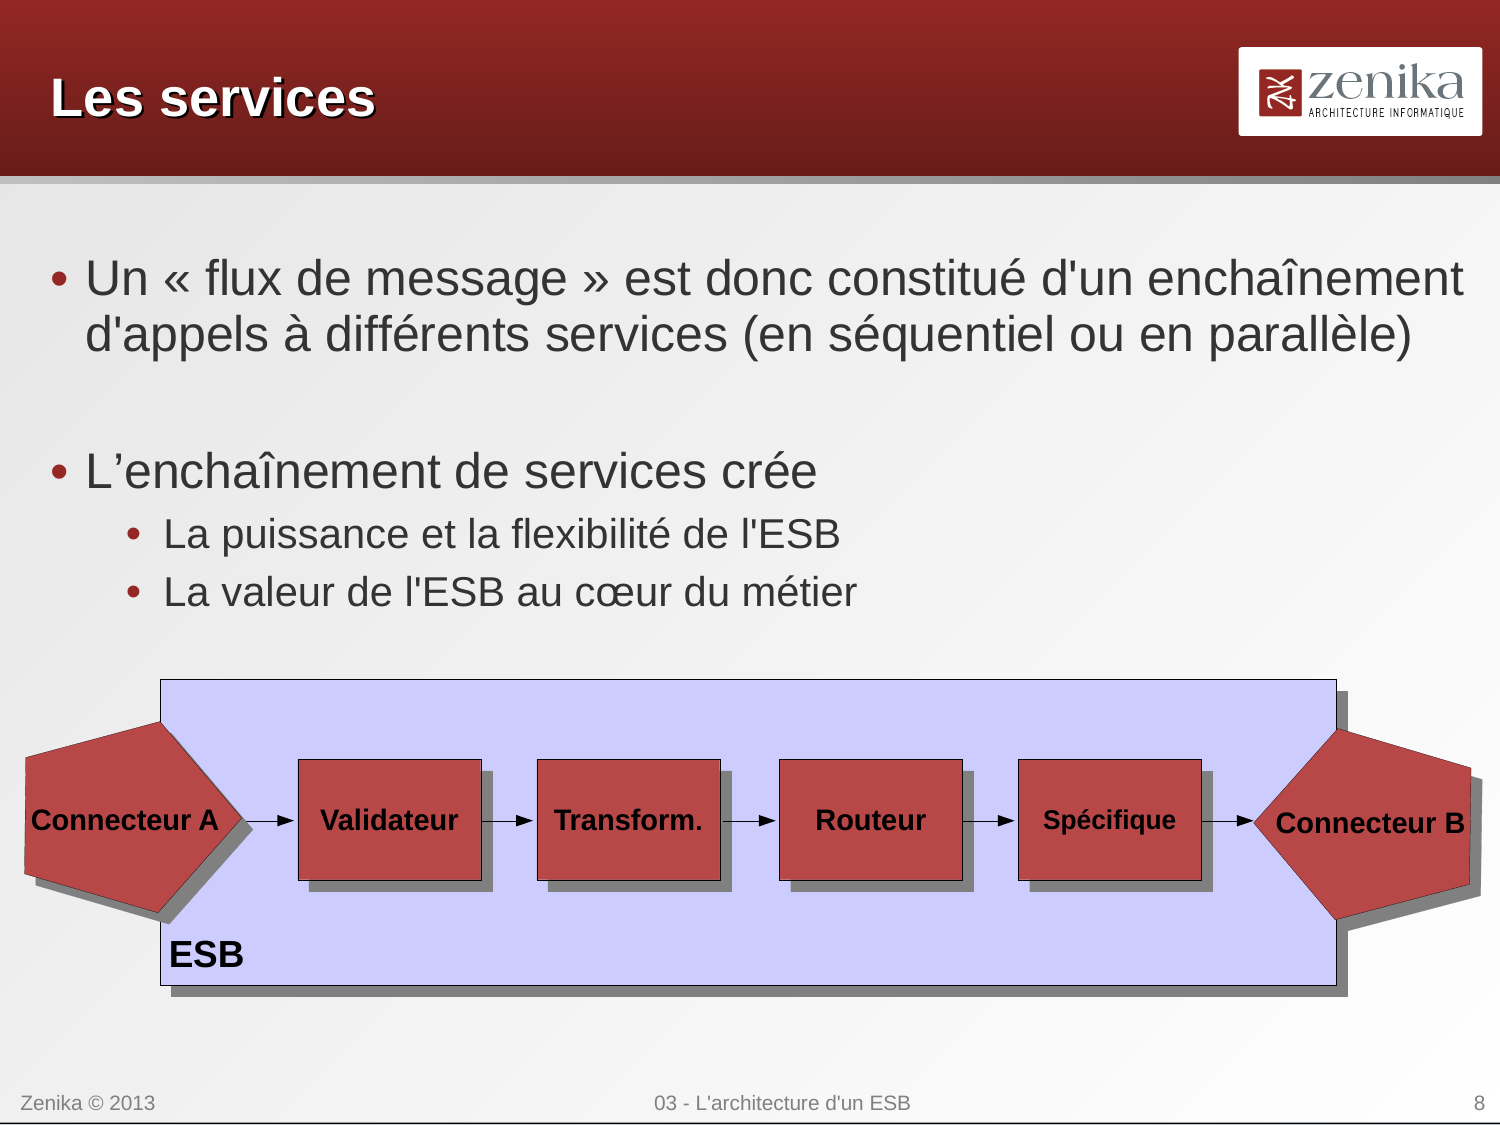

# Les services
Un « flux de message » est donc constitué d'un enchaînement d'appels à différents services (en séquentiel ou en parallèle)
L’enchaînement de services crée
La puissance et la flexibilité de l'ESB
La valeur de l'ESB au cœur du métier